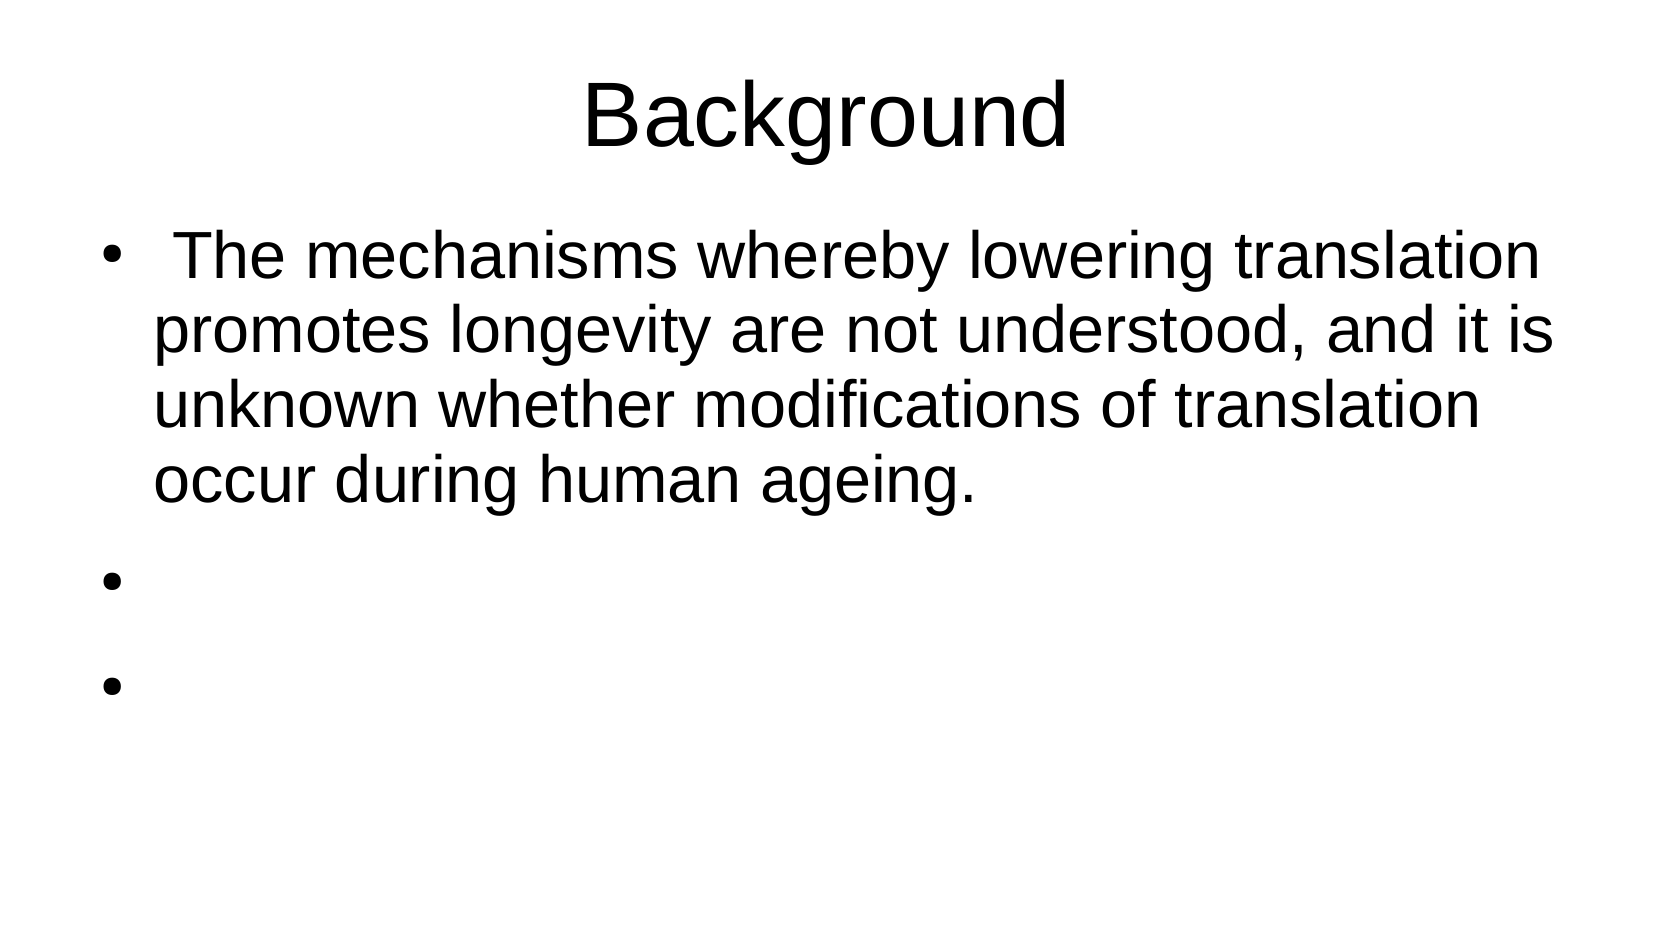

# Background
 The mechanisms whereby lowering translation promotes longevity are not understood, and it is unknown whether modifications of translation occur during human ageing.